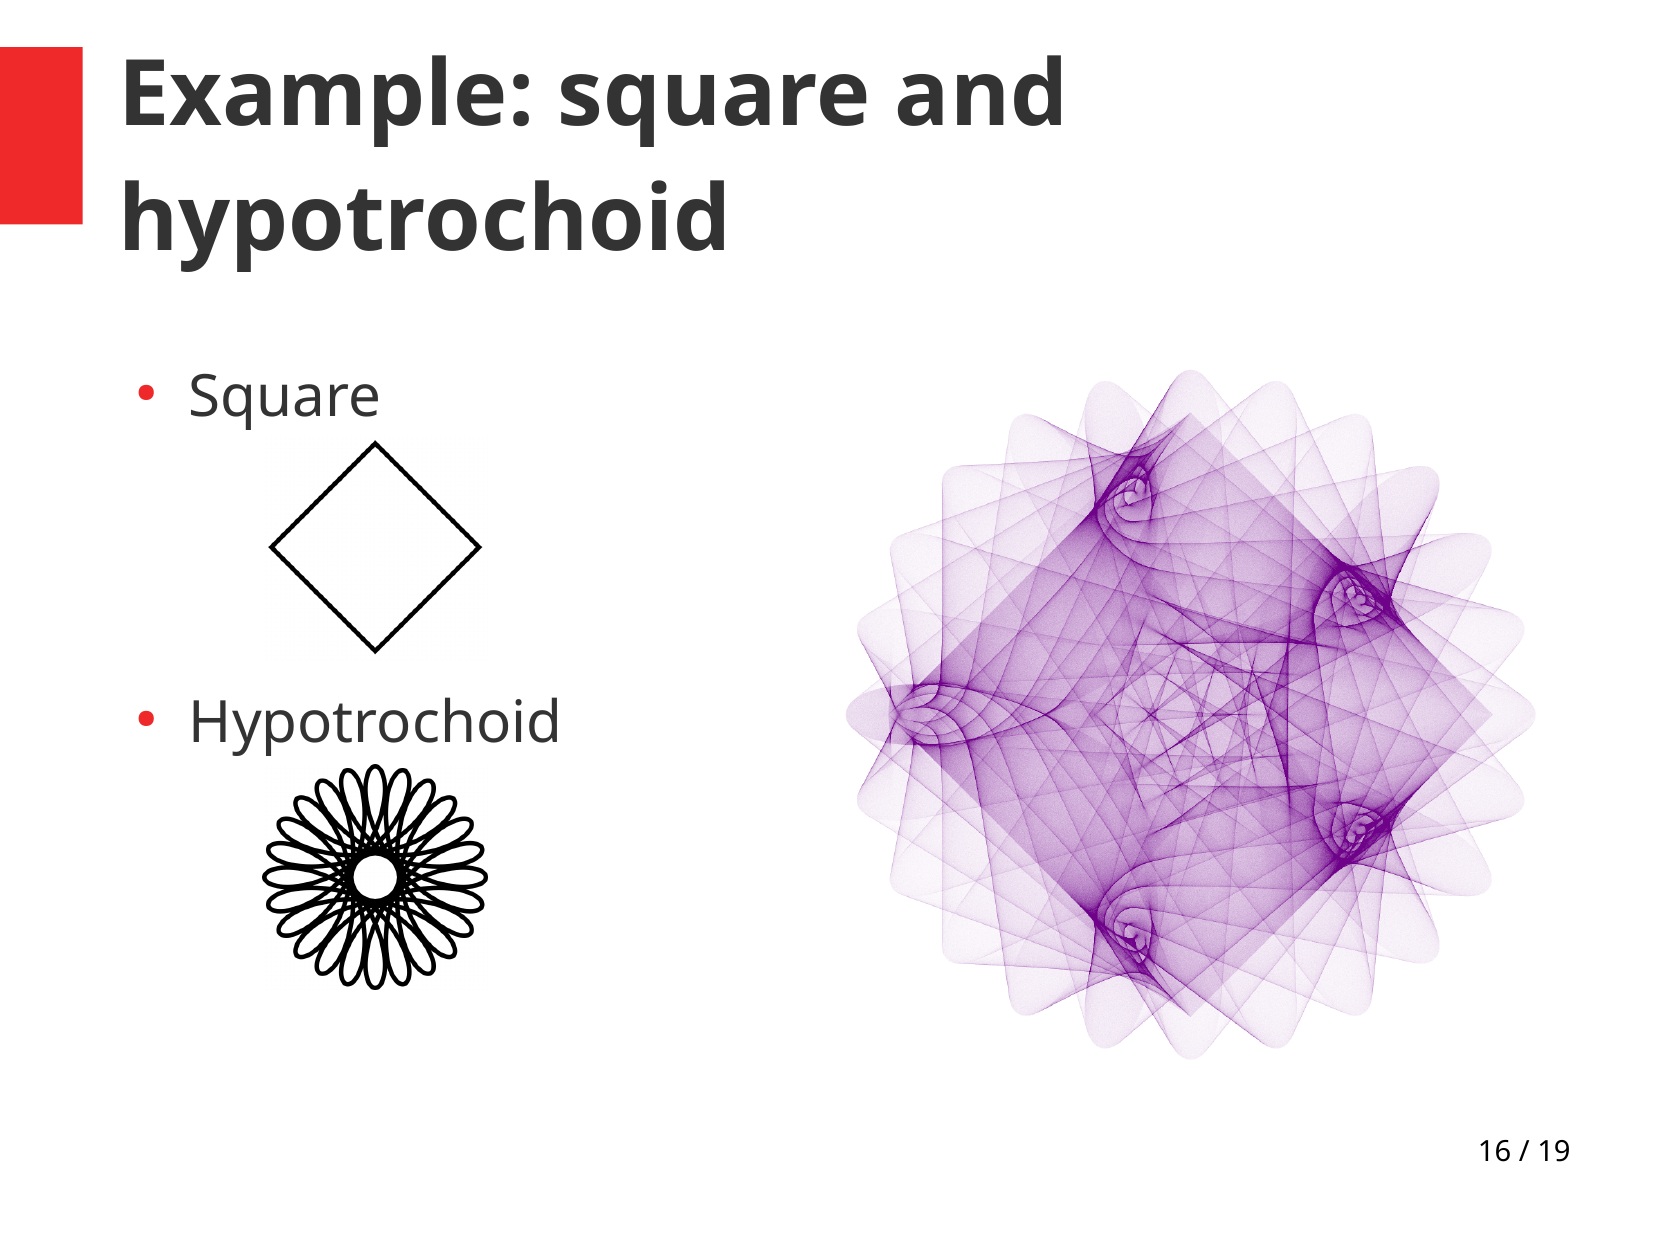

# Example: square and hypotrochoid
Square
Hypotrochoid
16